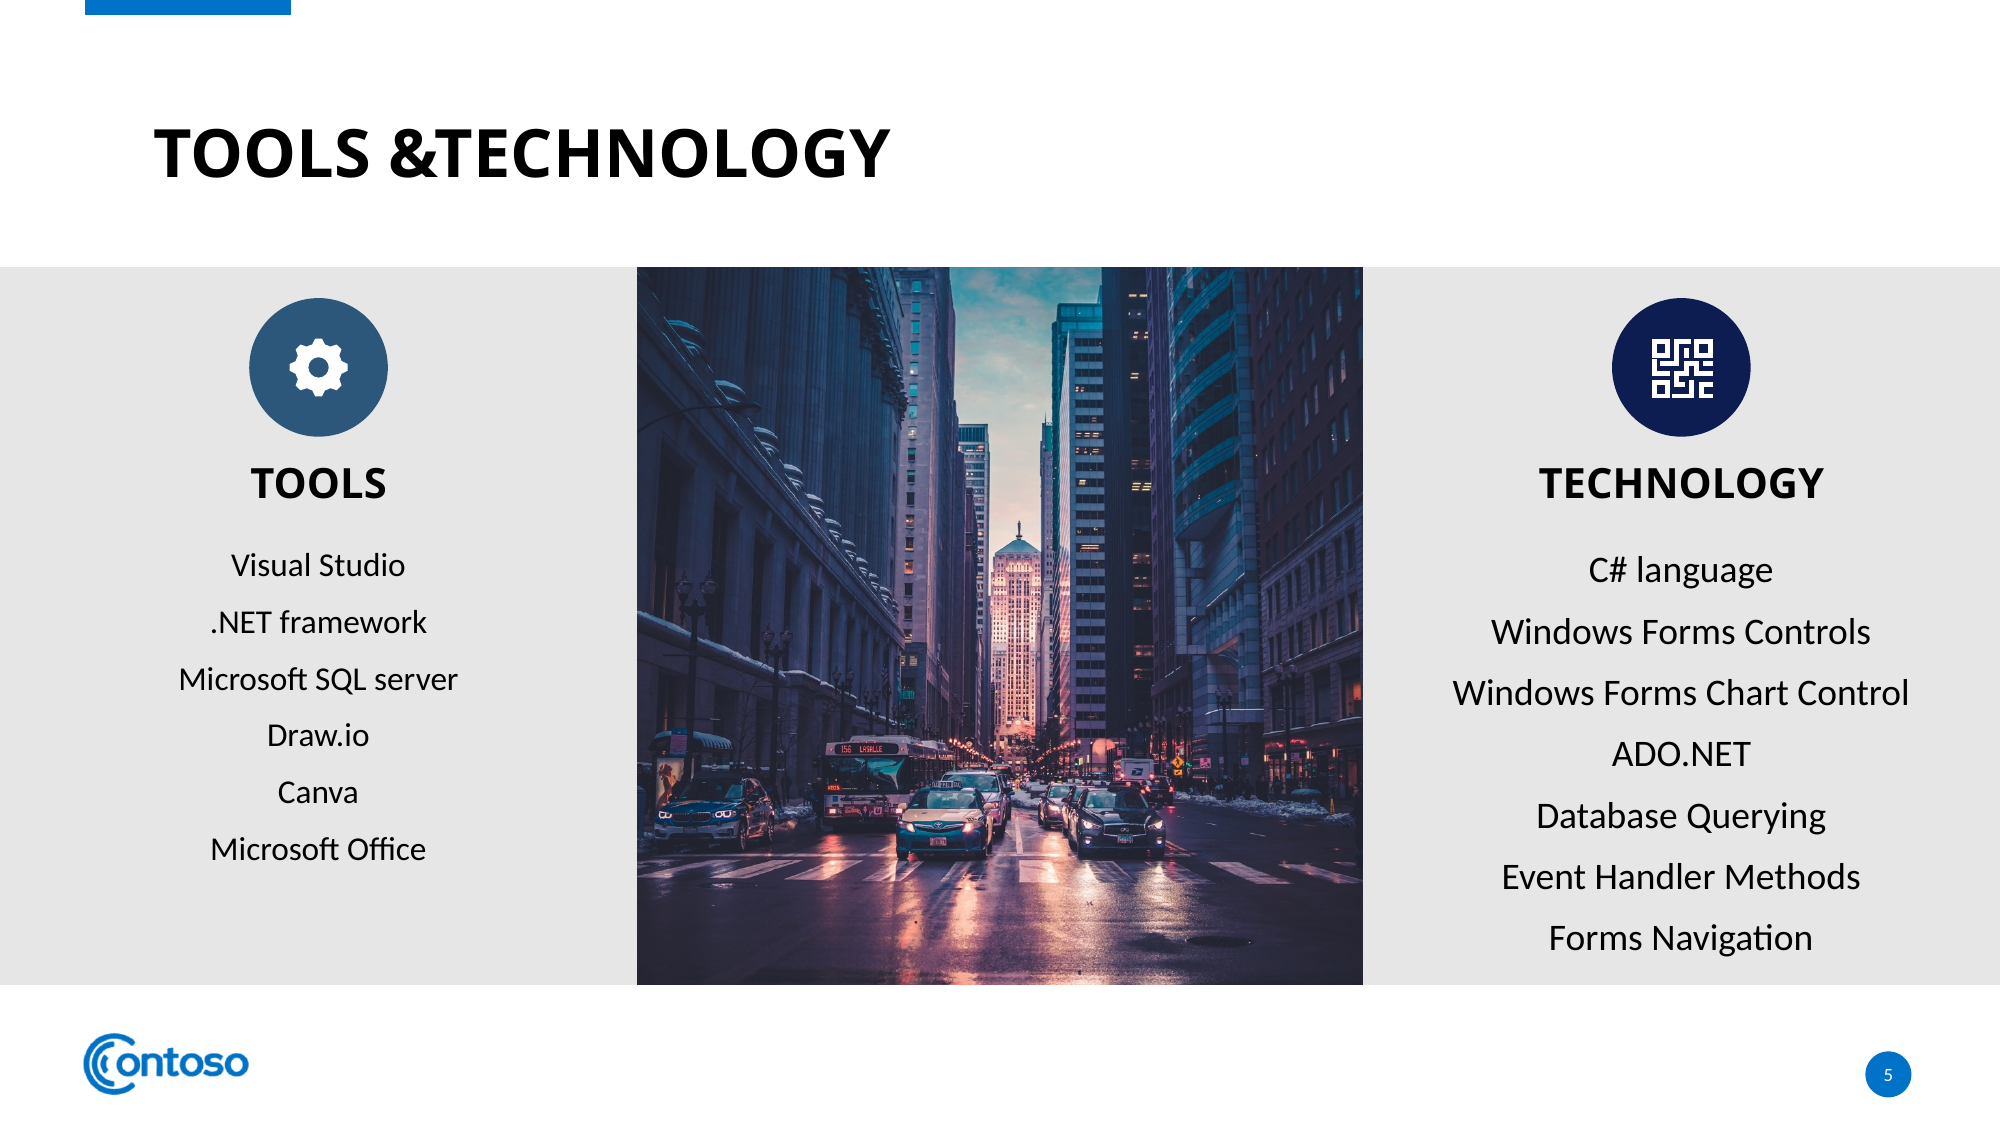

# Tools &Technology
Tools
Technology
Visual Studio
.NET framework
Microsoft SQL server
Draw.io
Canva
Microsoft Office
C# language
Windows Forms Controls
Windows Forms Chart Control
ADO.NET
Database Querying
Event Handler Methods
Forms Navigation